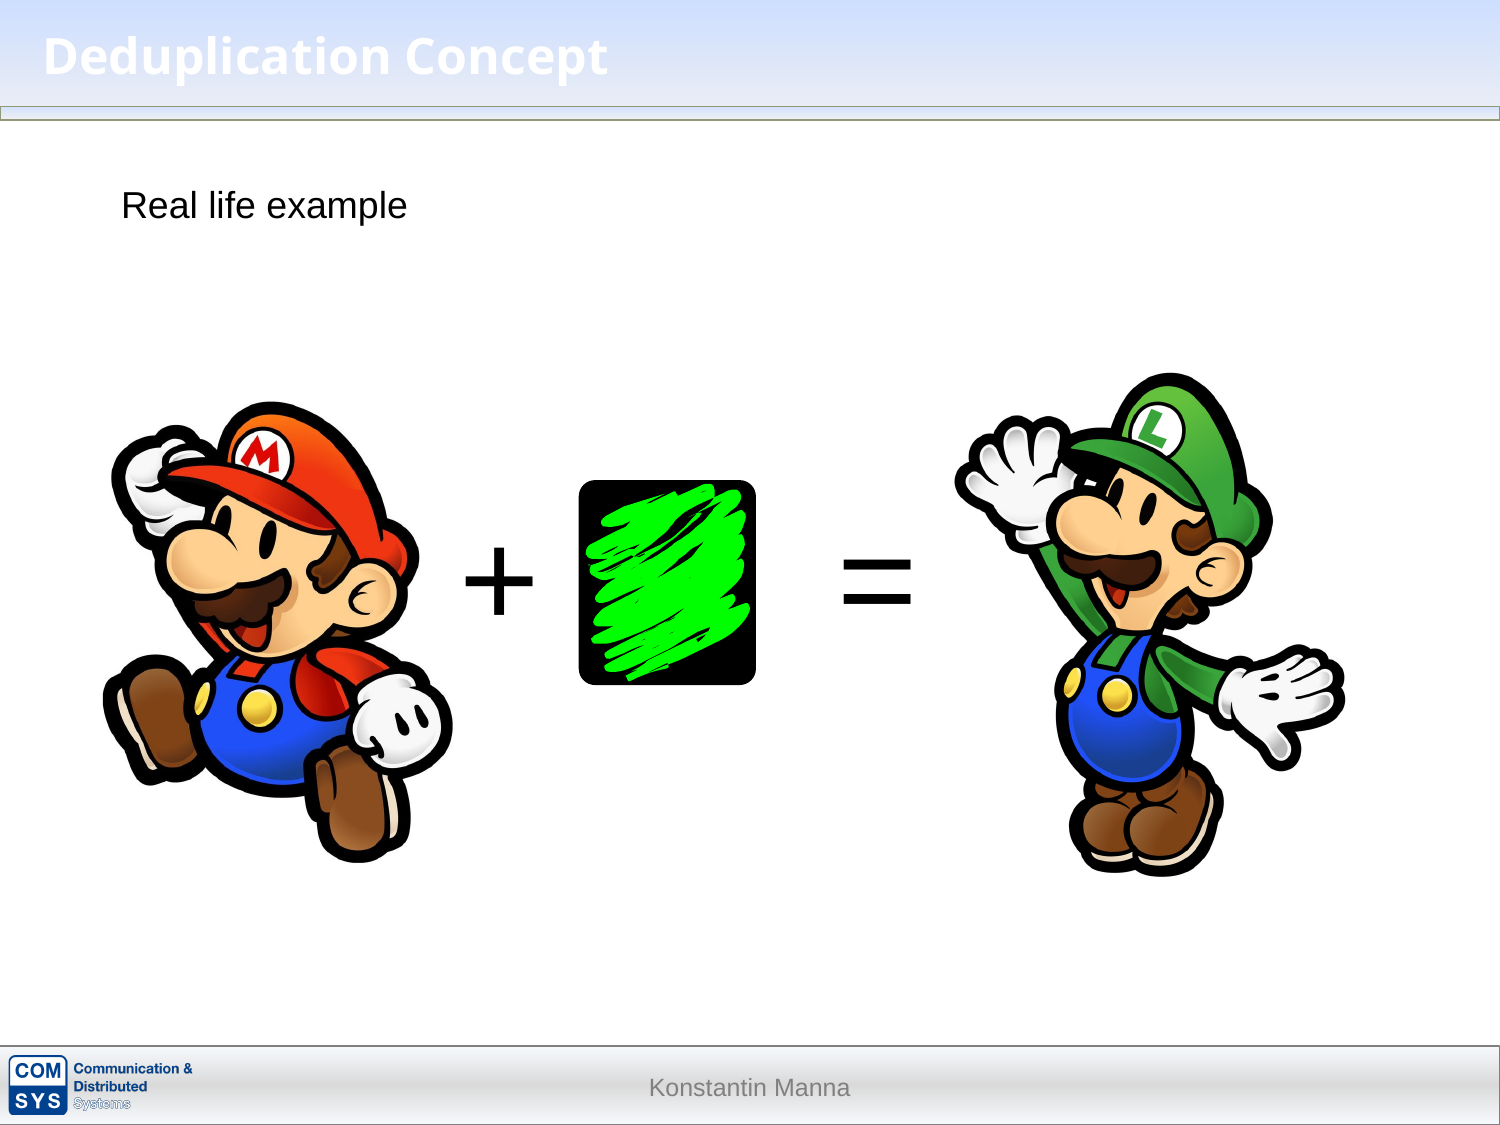

# Deduplication Concept
Real life example
=
+